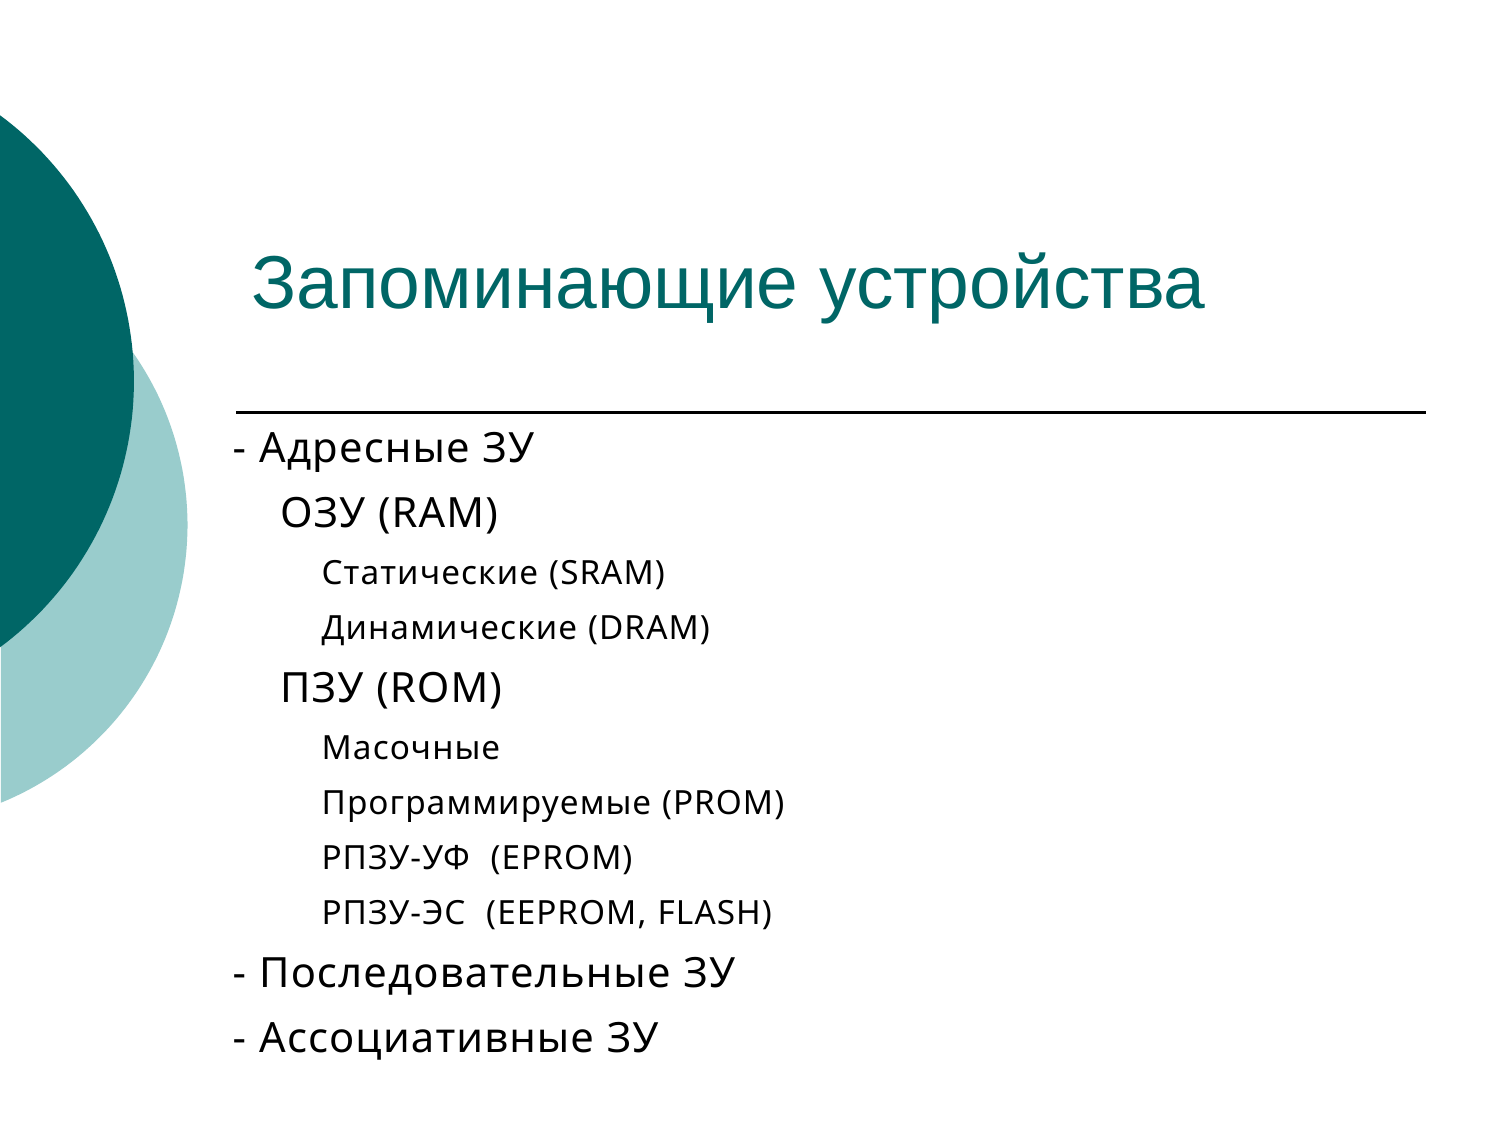

# Запоминающие устройства
- Адресные ЗУ
 ОЗУ (RAM)
 Статические (SRAM)
 Динамические (DRAM)
 ПЗУ (ROM)
 Масочные
 Программируемые (PROM)
 РПЗУ-УФ (EPROM)
 РПЗУ-ЭС (EEPROM, FLASH)
- Последовательные ЗУ
- Ассоциативные ЗУ